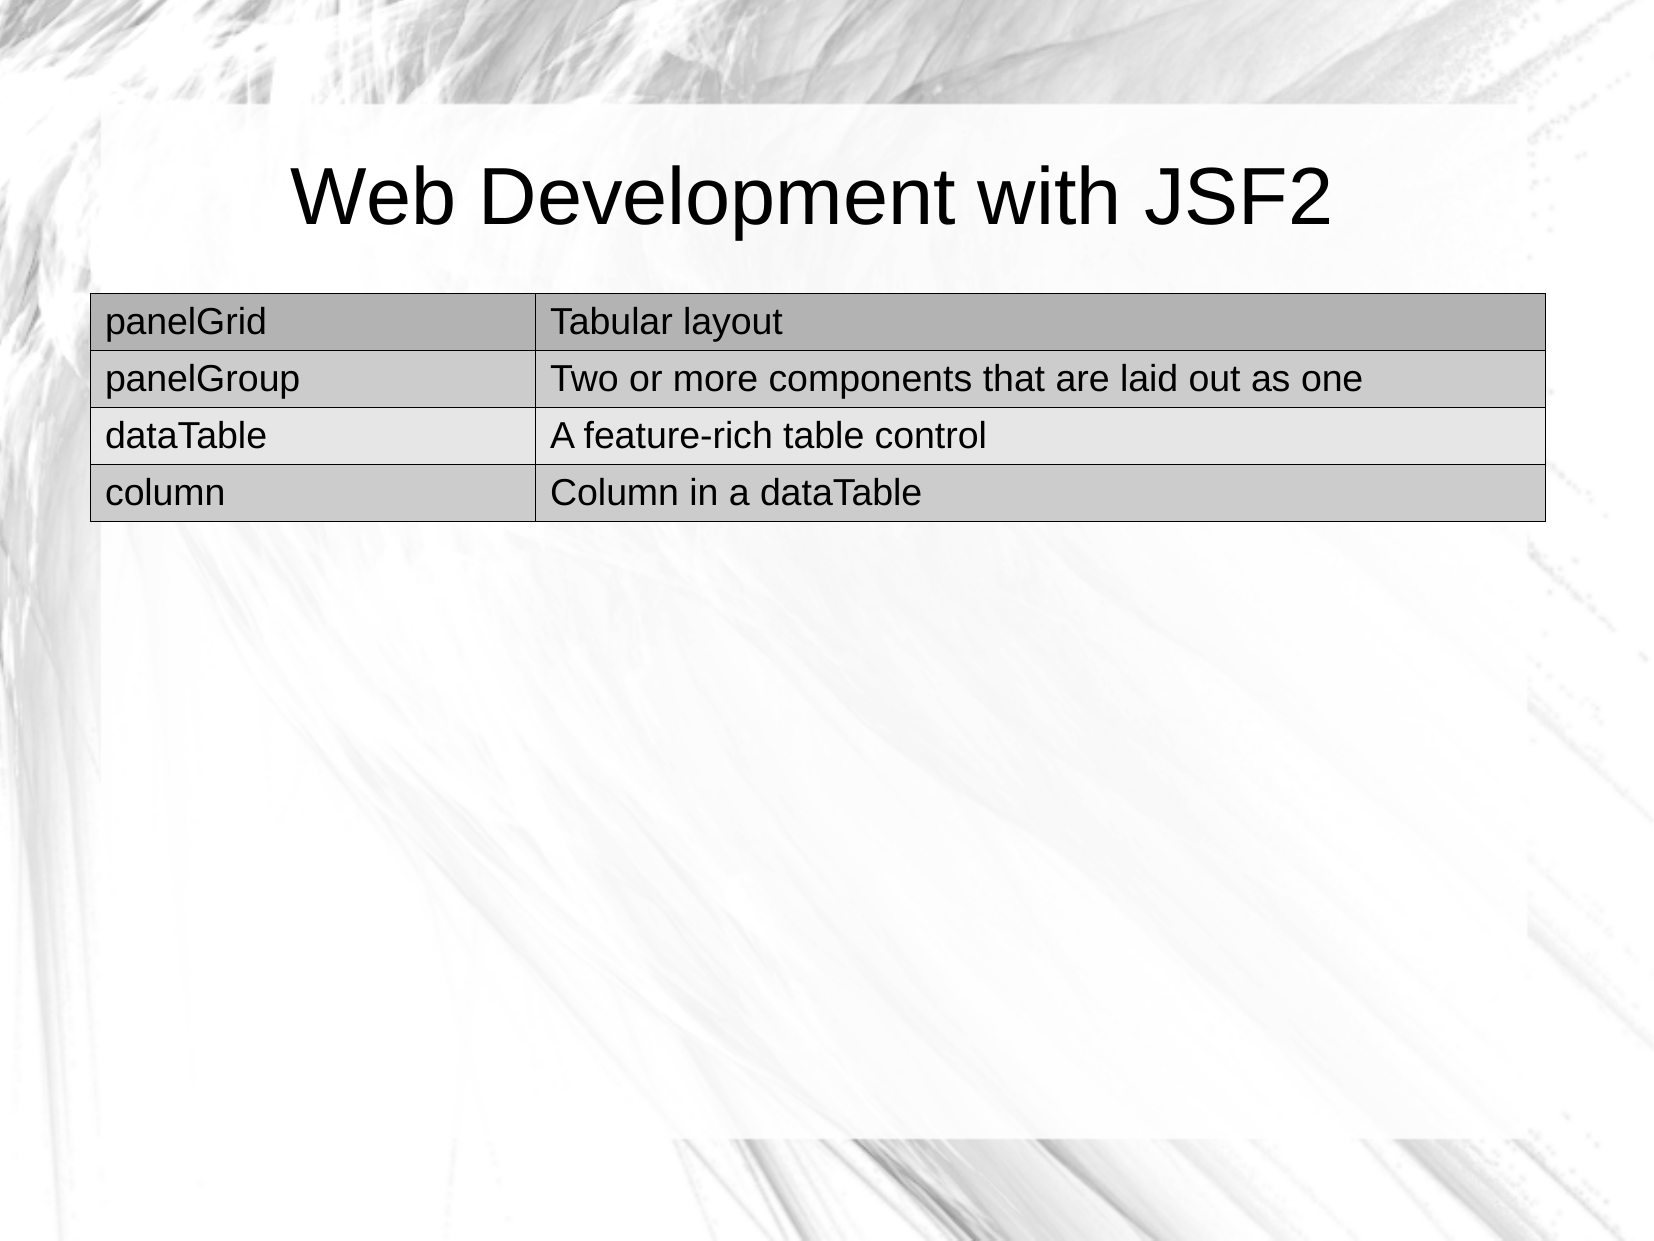

# Web Development with JSF2
| panelGrid | Tabular layout |
| --- | --- |
| panelGroup | Two or more components that are laid out as one |
| dataTable | A feature-rich table control |
| column | Column in a dataTable |